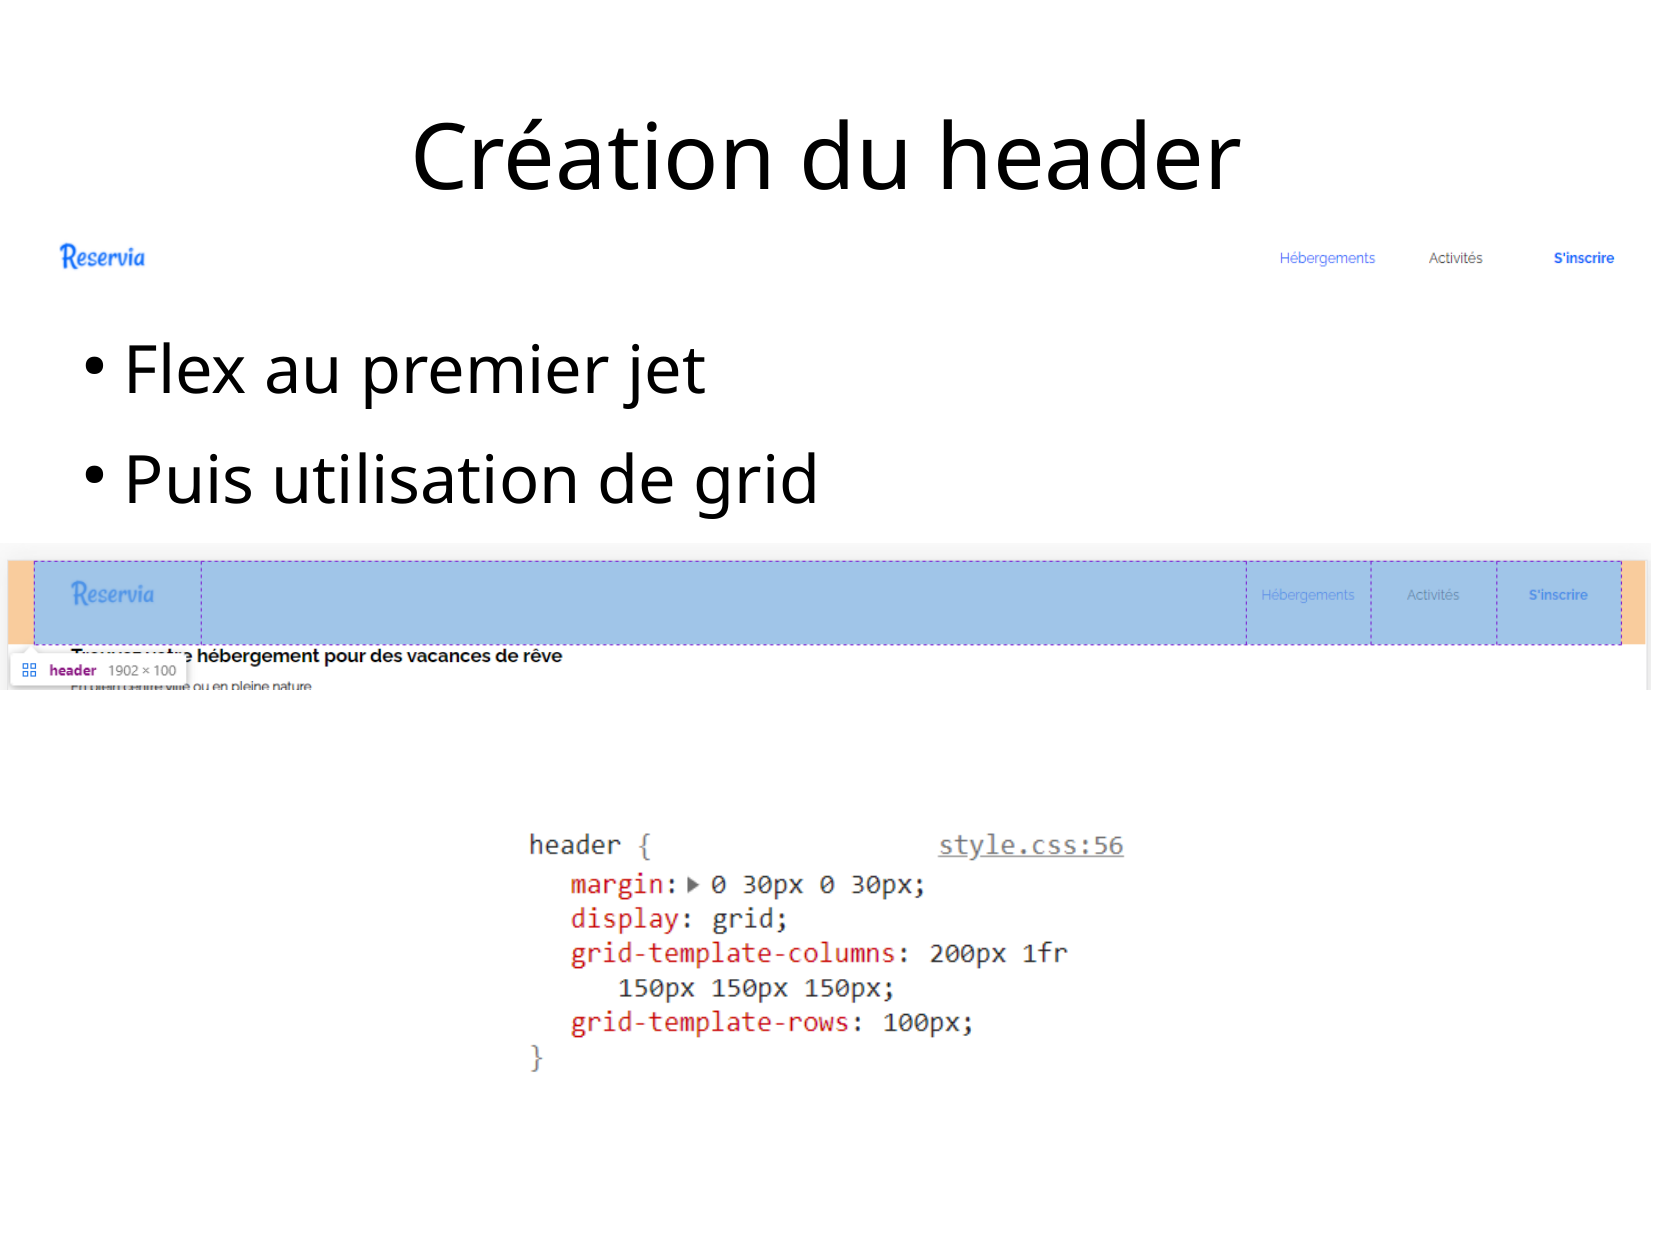

# Création du header
 Flex au premier jet
 Puis utilisation de grid